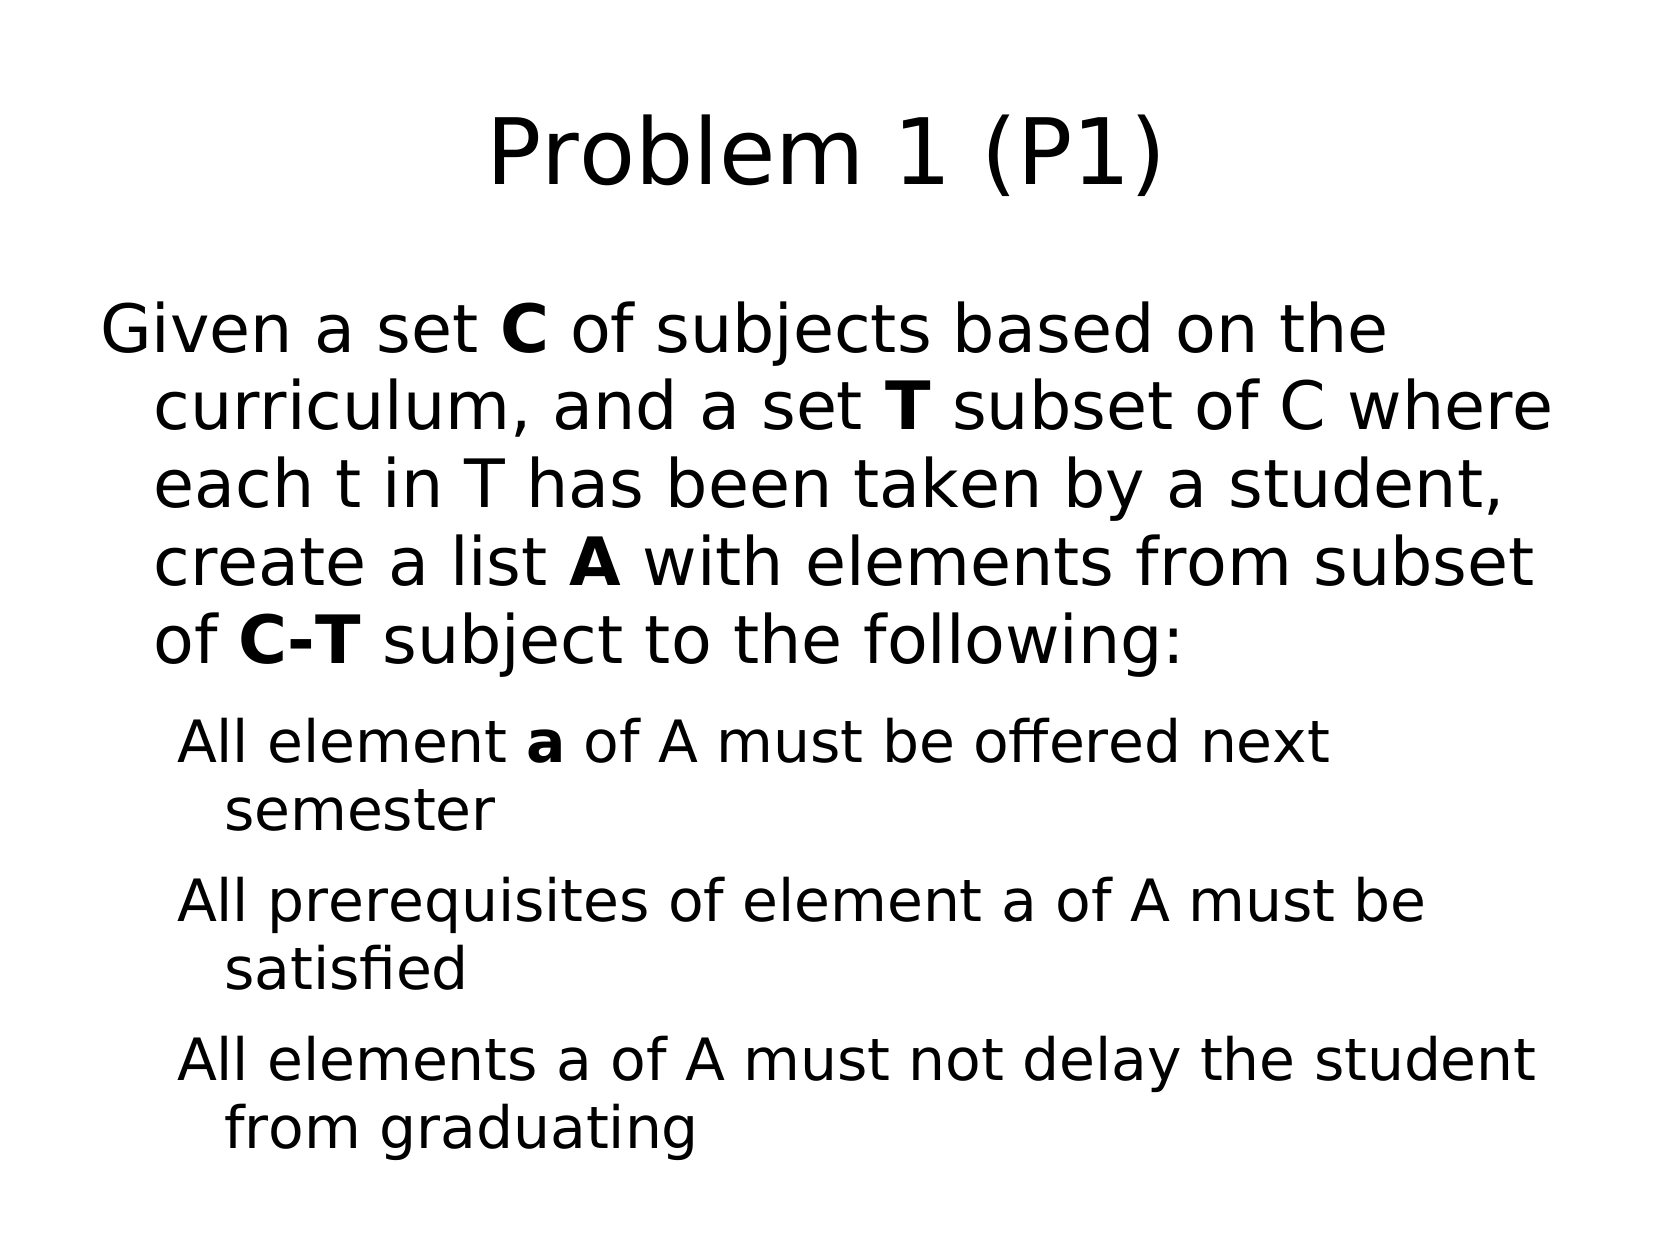

# Problem 1 (P1)
Given a set C of subjects based on the curriculum, and a set T subset of C where each t in T has been taken by a student, create a list A with elements from subset of C-T subject to the following:
All element a of A must be offered next semester
All prerequisites of element a of A must be satisfied
All elements a of A must not delay the student from graduating